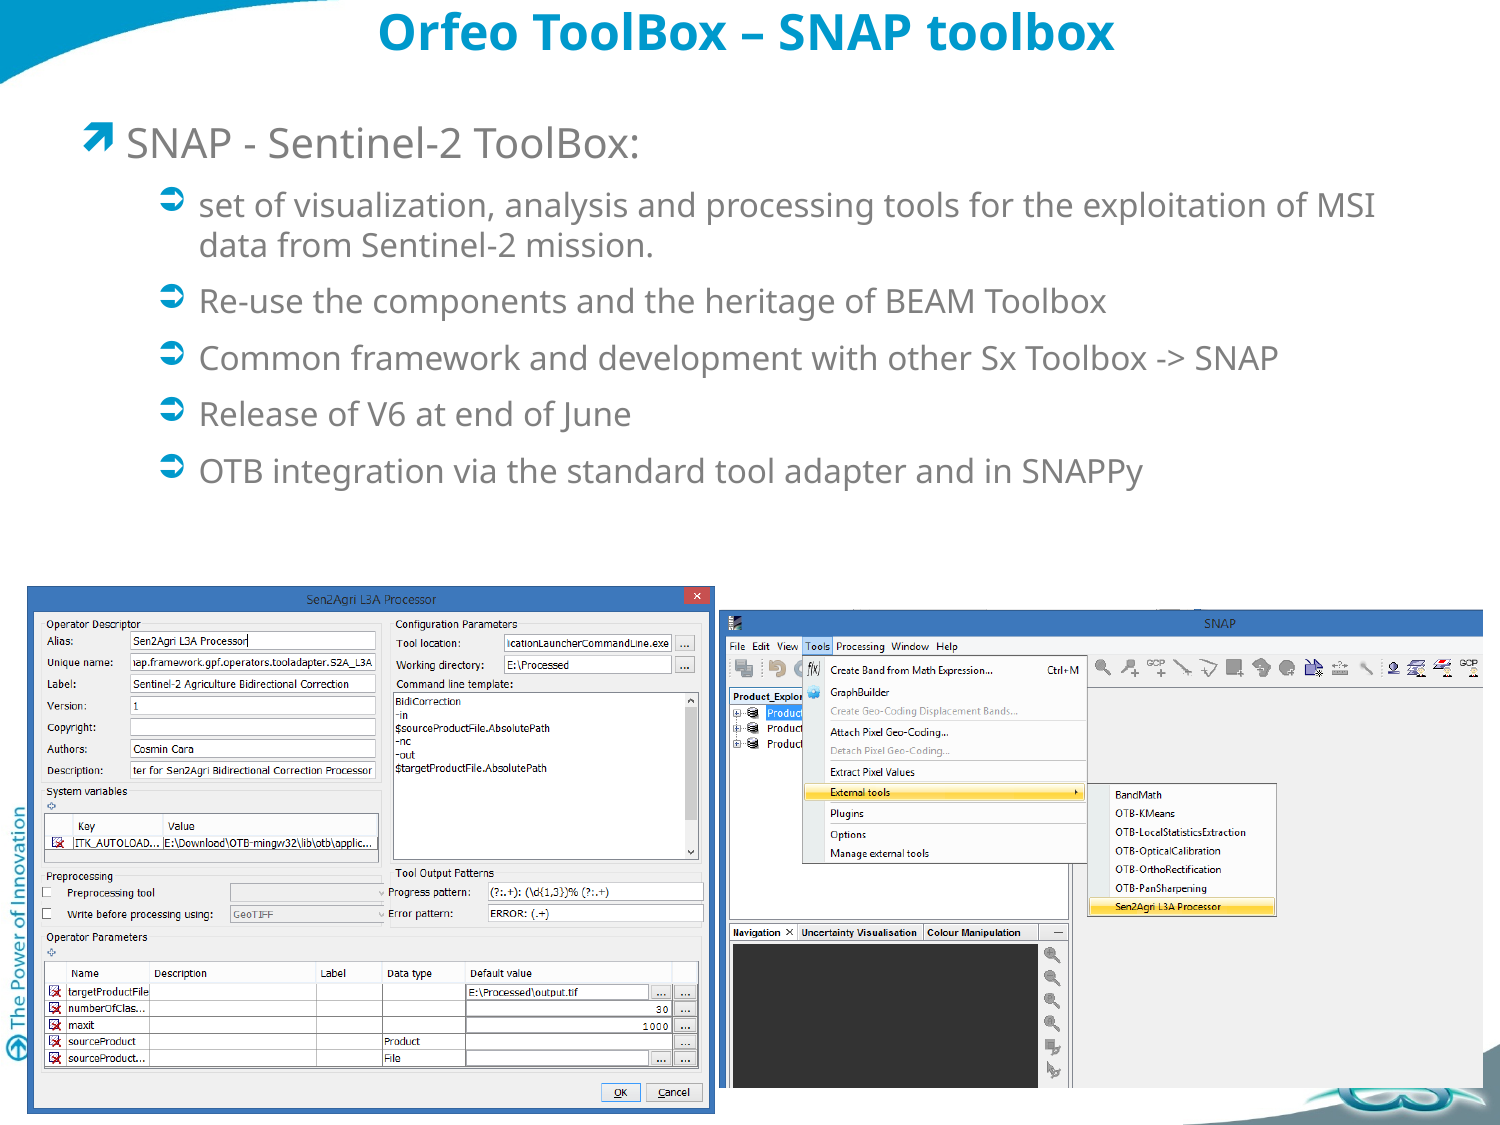

# Orfeo ToolBox – SNAP toolbox
SNAP - Sentinel-2 ToolBox:
set of visualization, analysis and processing tools for the exploitation of MSI data from Sentinel-2 mission.
Re-use the components and the heritage of BEAM Toolbox
Common framework and development with other Sx Toolbox -> SNAP
Release of V6 at end of June
OTB integration via the standard tool adapter and in SNAPPy